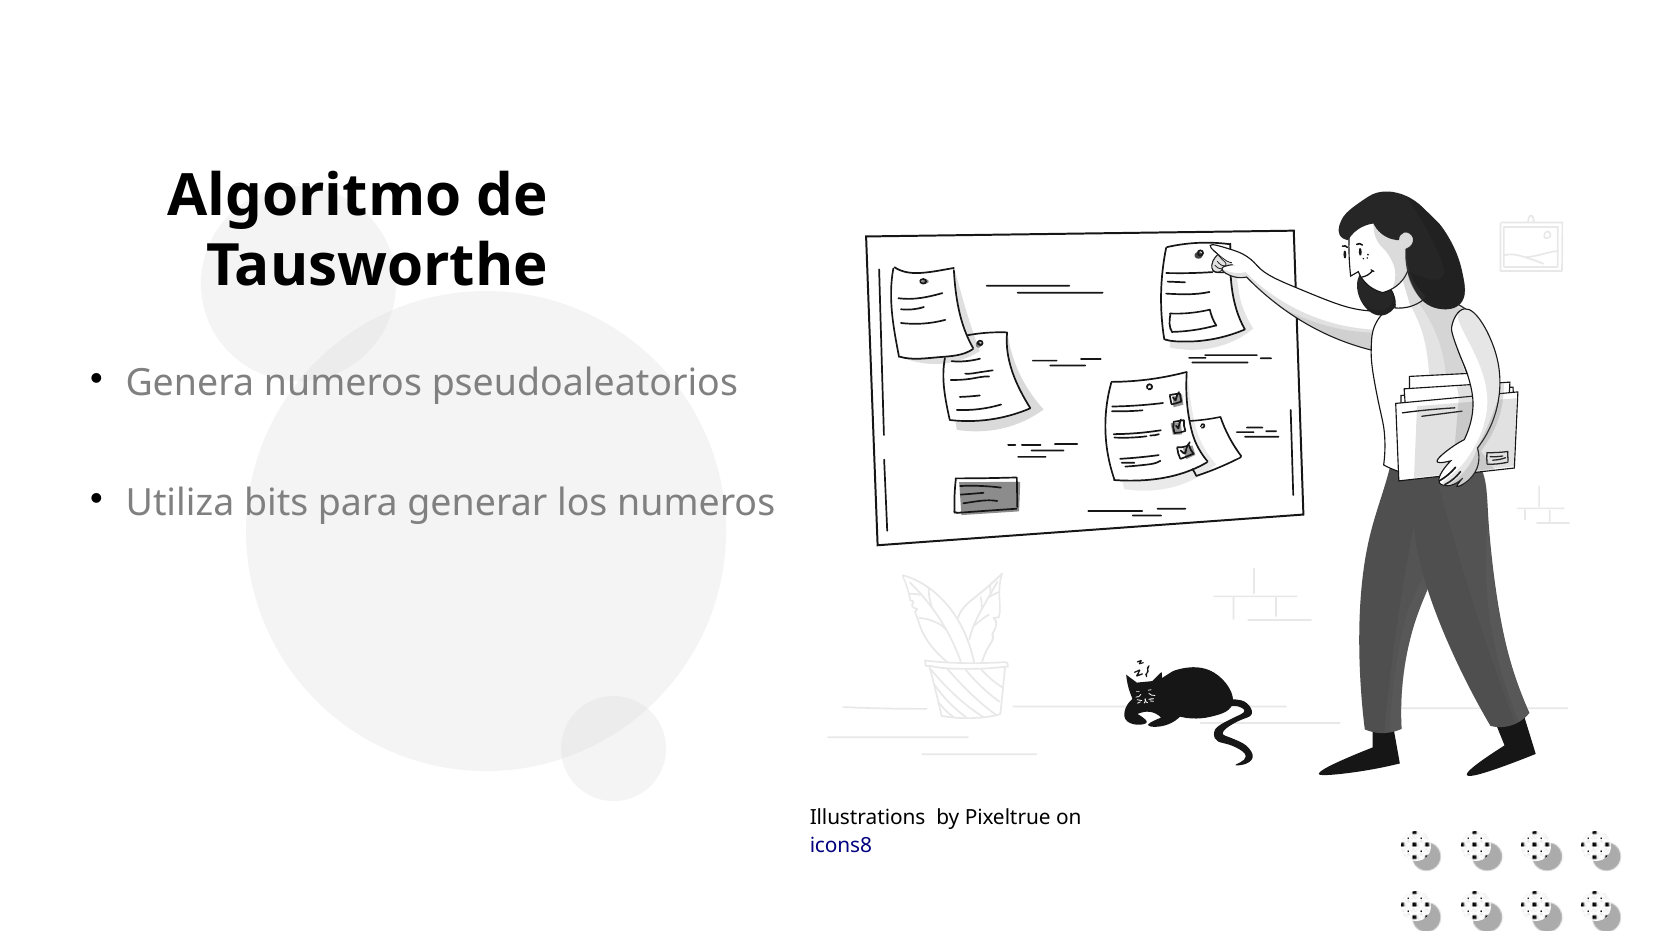

Algoritmo de Tausworthe
Genera numeros pseudoaleatorios
Utiliza bits para generar los numeros